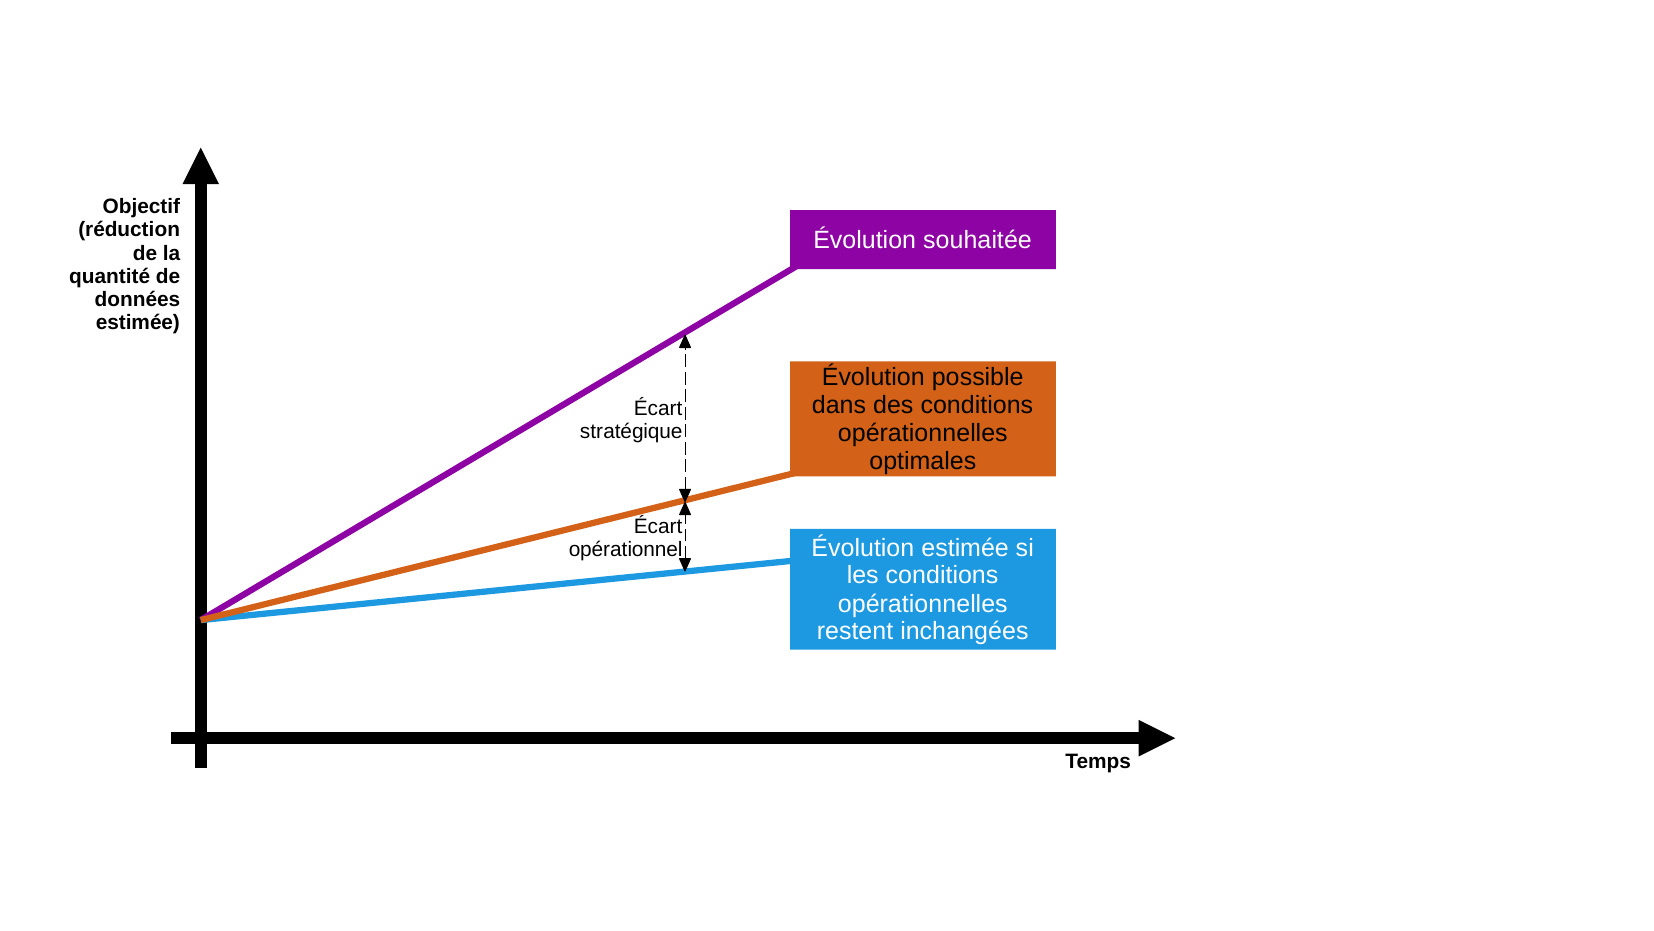

Objectif (réduction de la quantité de données estimée)
Évolution souhaitée
Évolution possible dans des conditions opérationnelles optimales
Écart stratégique
Écart opérationnel
Évolution estimée si les conditions opérationnelles restent inchangées
Temps